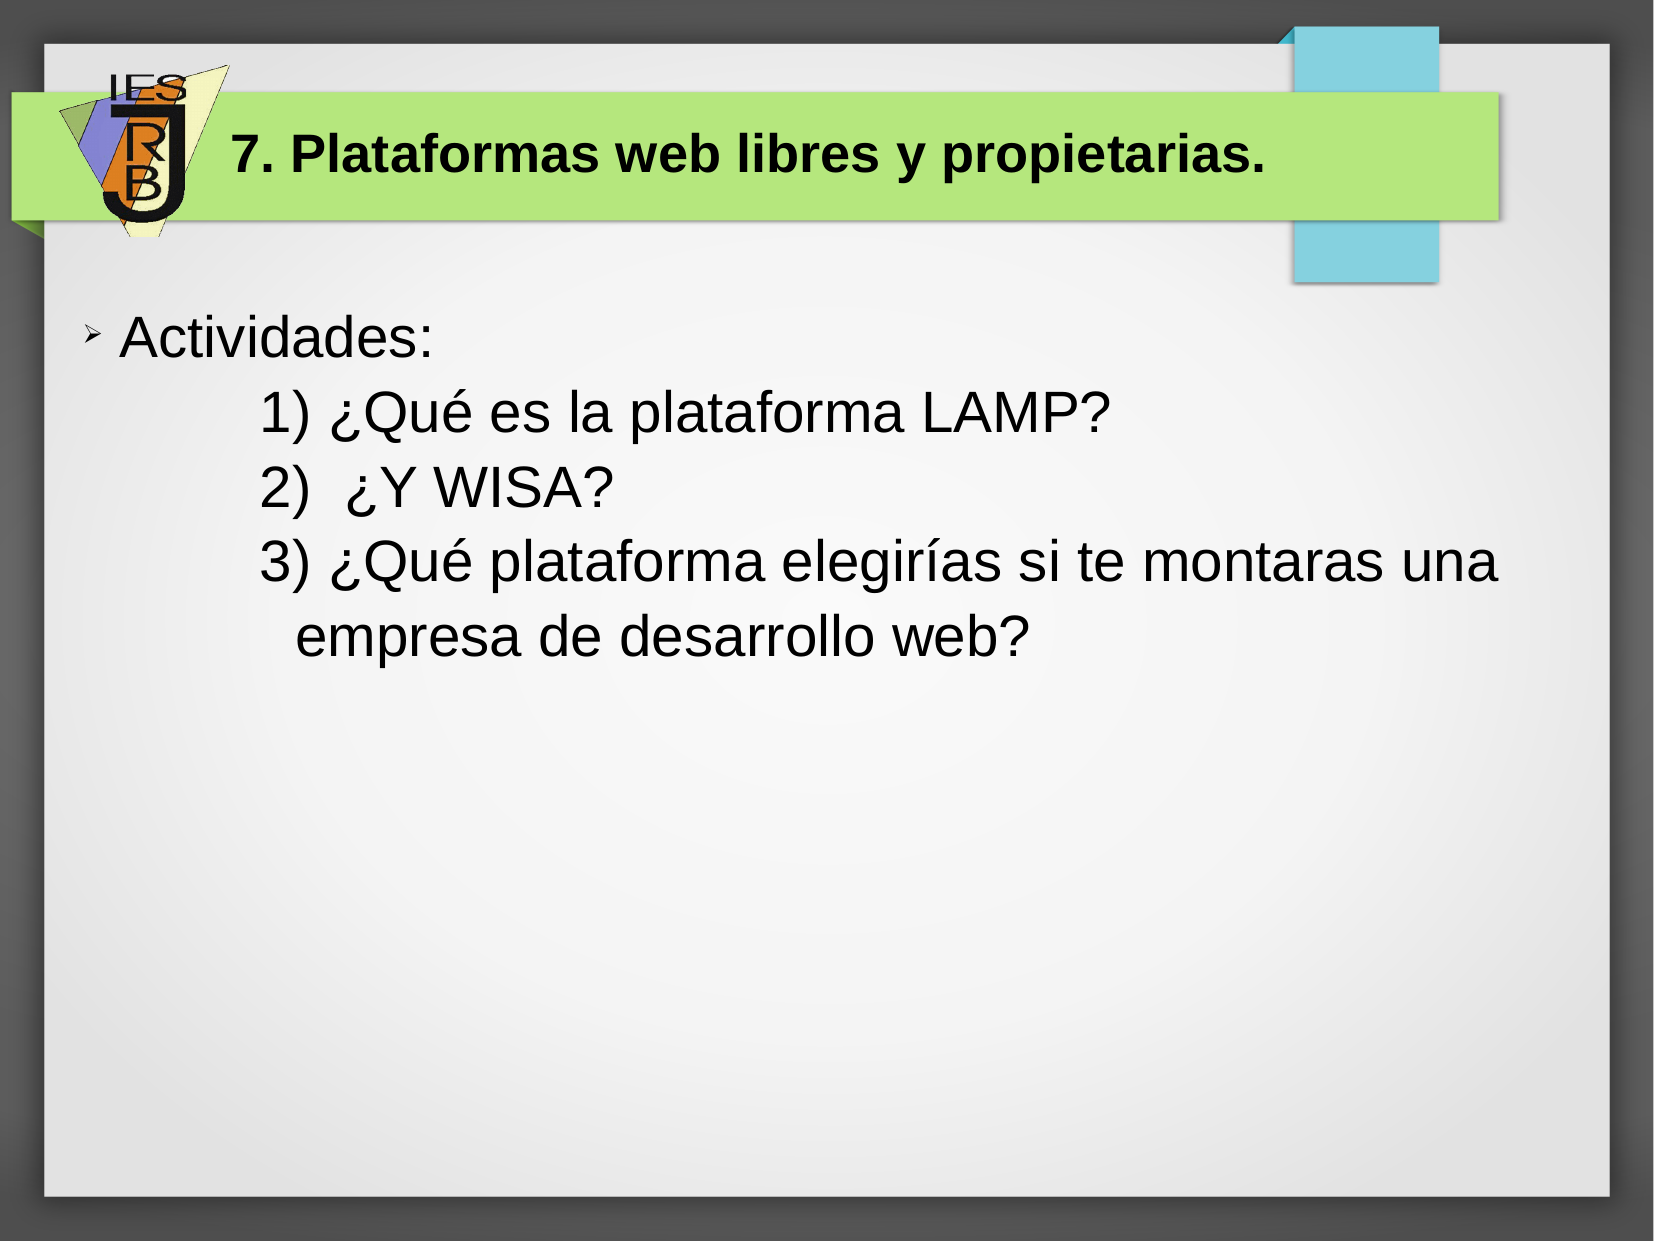

# 7. Plataformas web libres y propietarias.
 Actividades:
 ¿Qué es la plataforma LAMP?
 ¿Y WISA?
 ¿Qué plataforma elegirías si te montaras una empresa de desarrollo web?